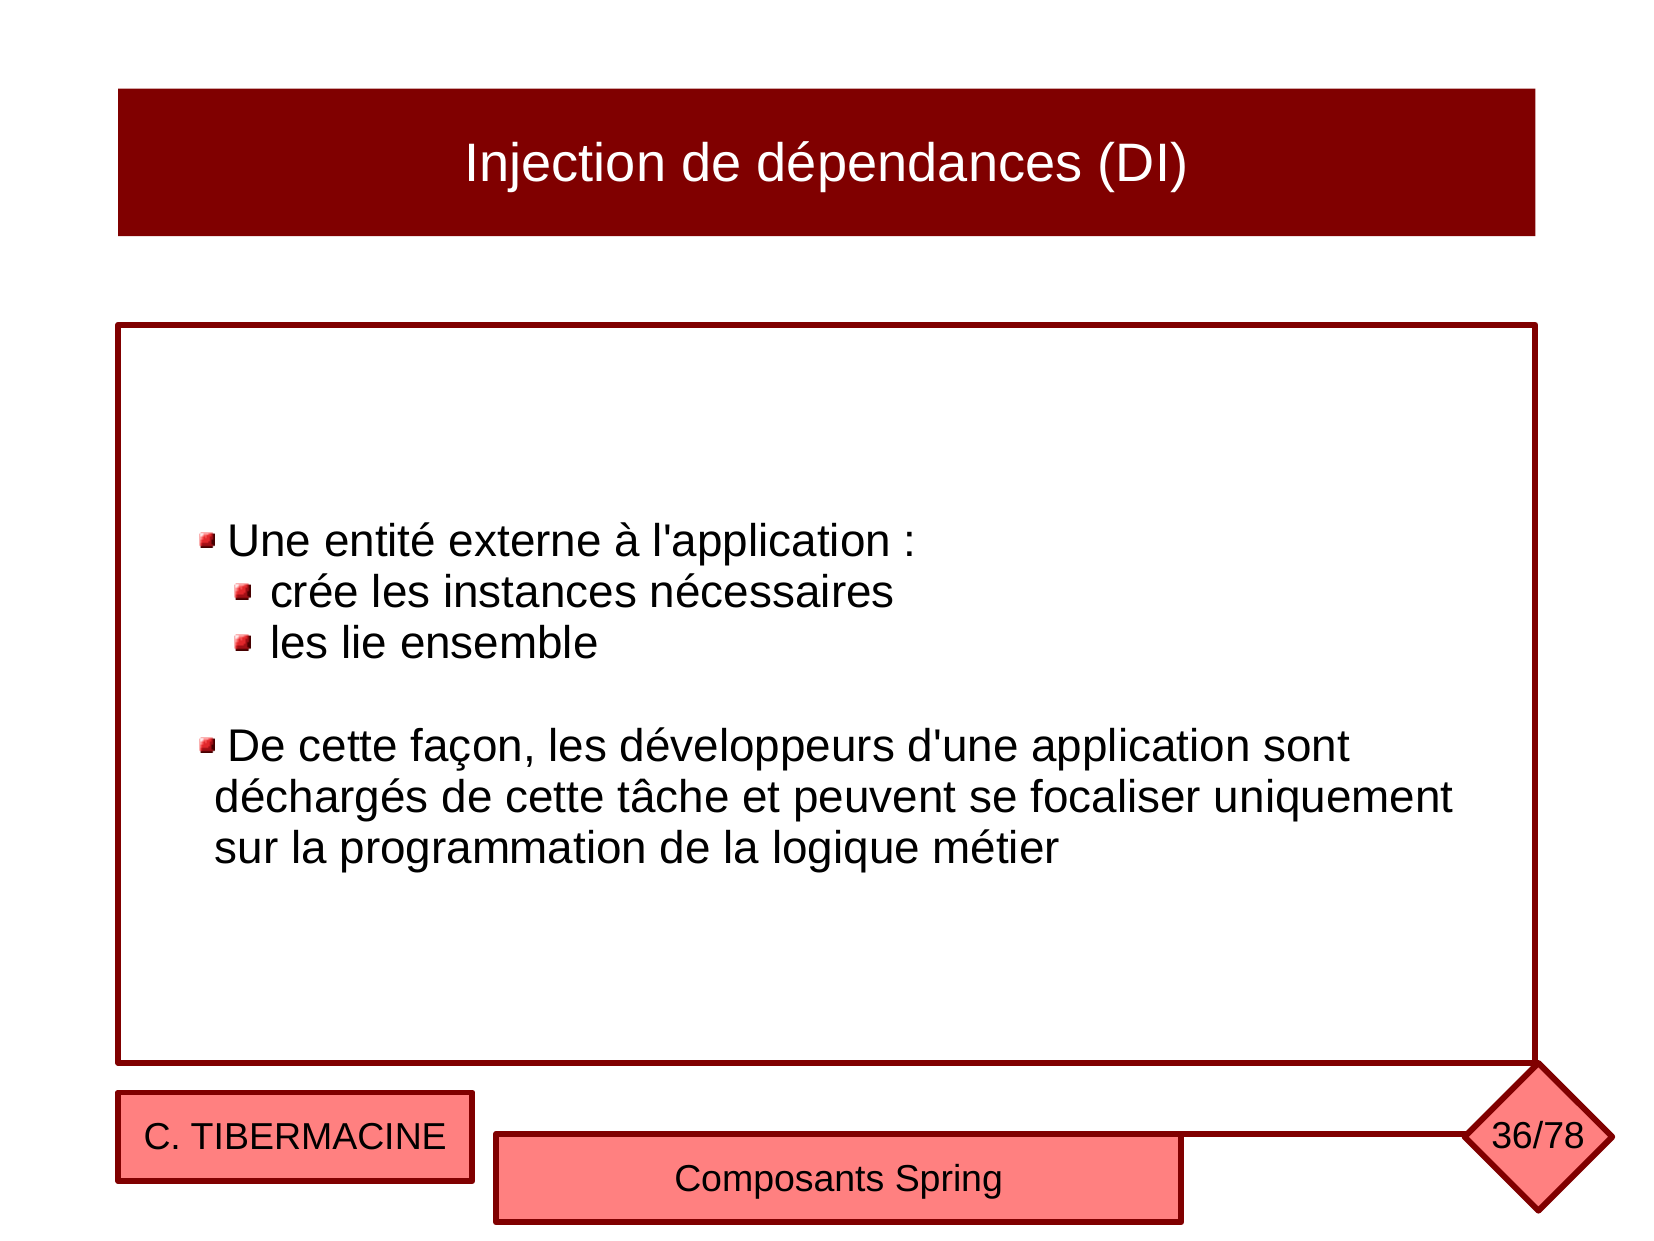

Injection de dépendances (DI)
 Une entité externe à l'application :
crée les instances nécessaires
les lie ensemble
 De cette façon, les développeurs d'une application sont
déchargés de cette tâche et peuvent se focaliser uniquement
sur la programmation de la logique métier
C. TIBERMACINE
Composants Spring